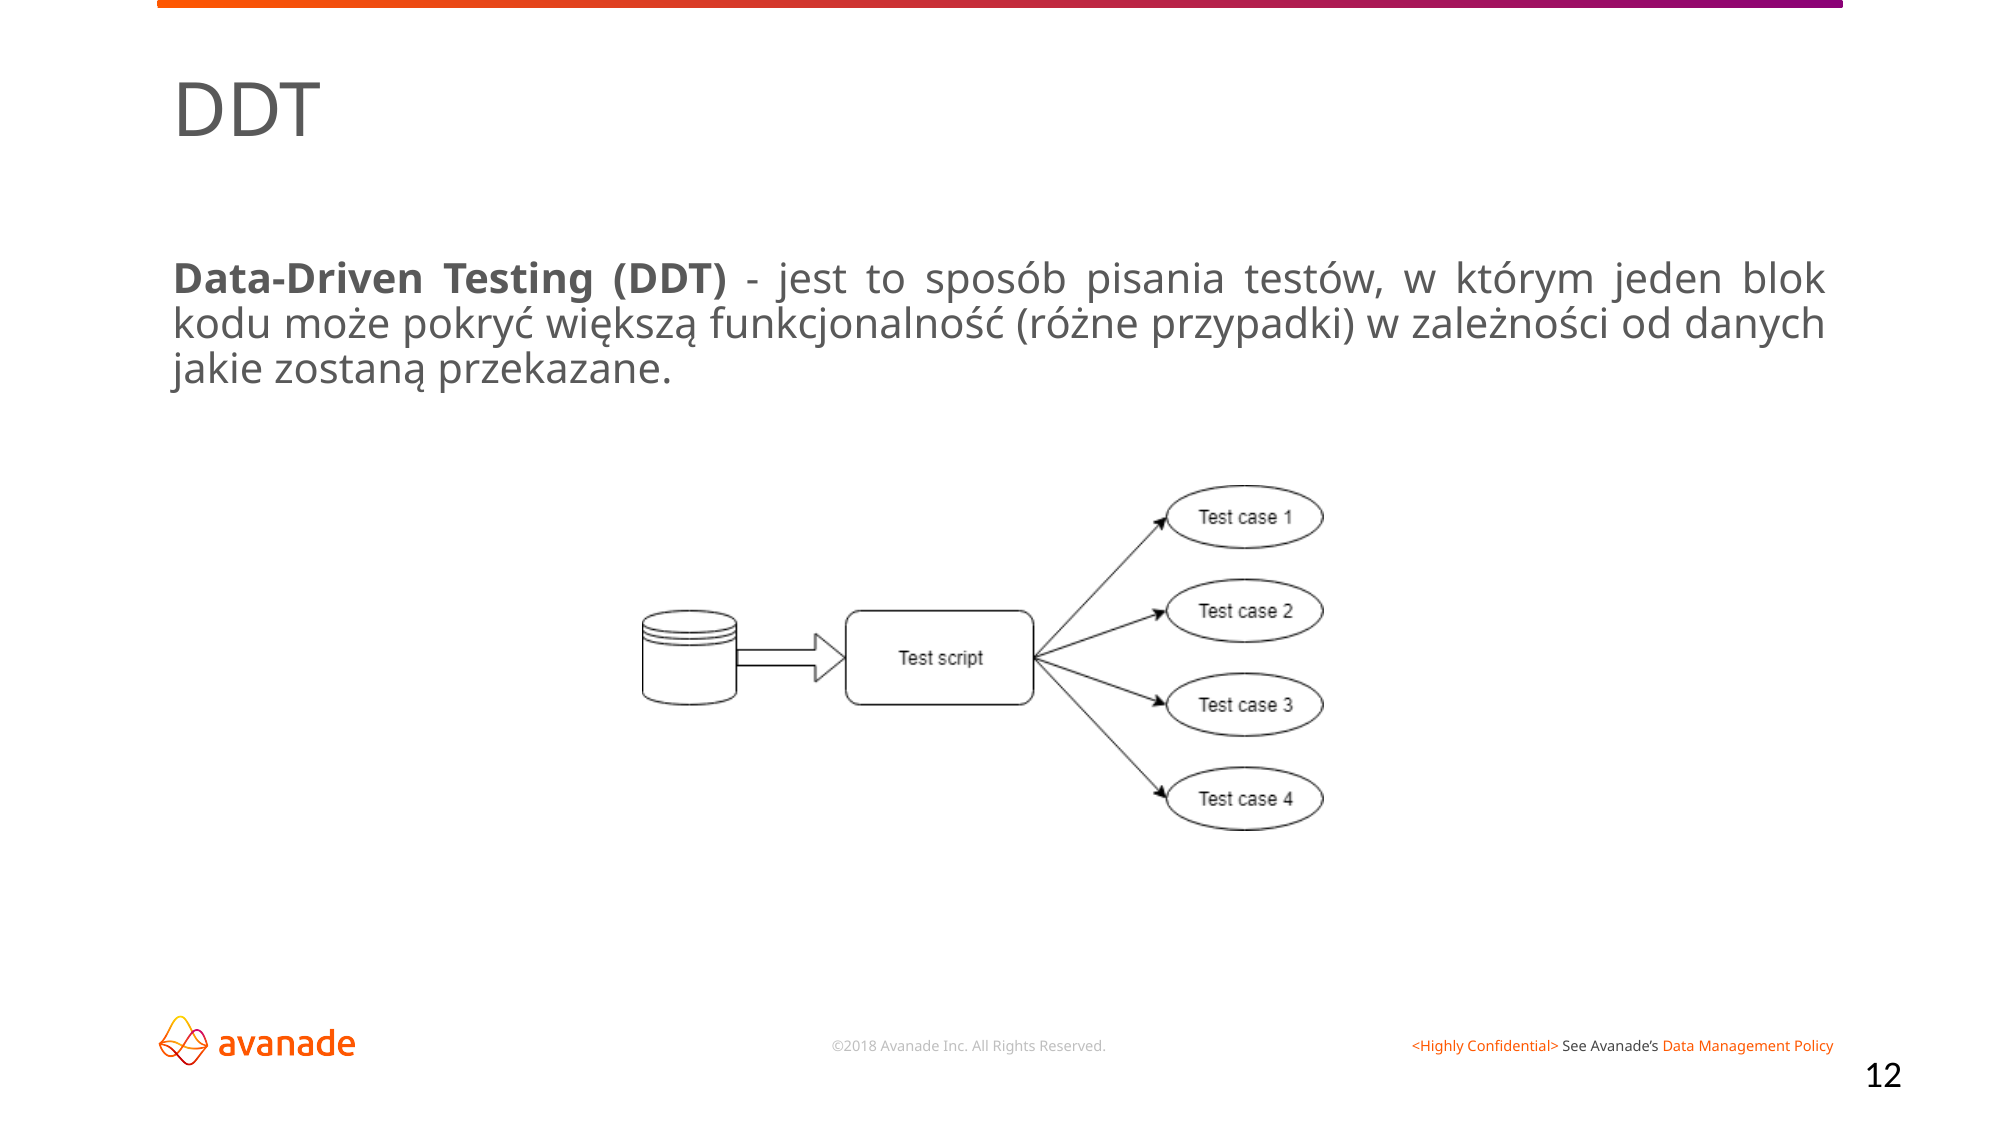

DDT
# Data-Driven Testing (DDT) - jest to sposób pisania testów, w którym jeden blok kodu może pokryć większą funkcjonalność (różne przypadki) w zależności od danych jakie zostaną przekazane.